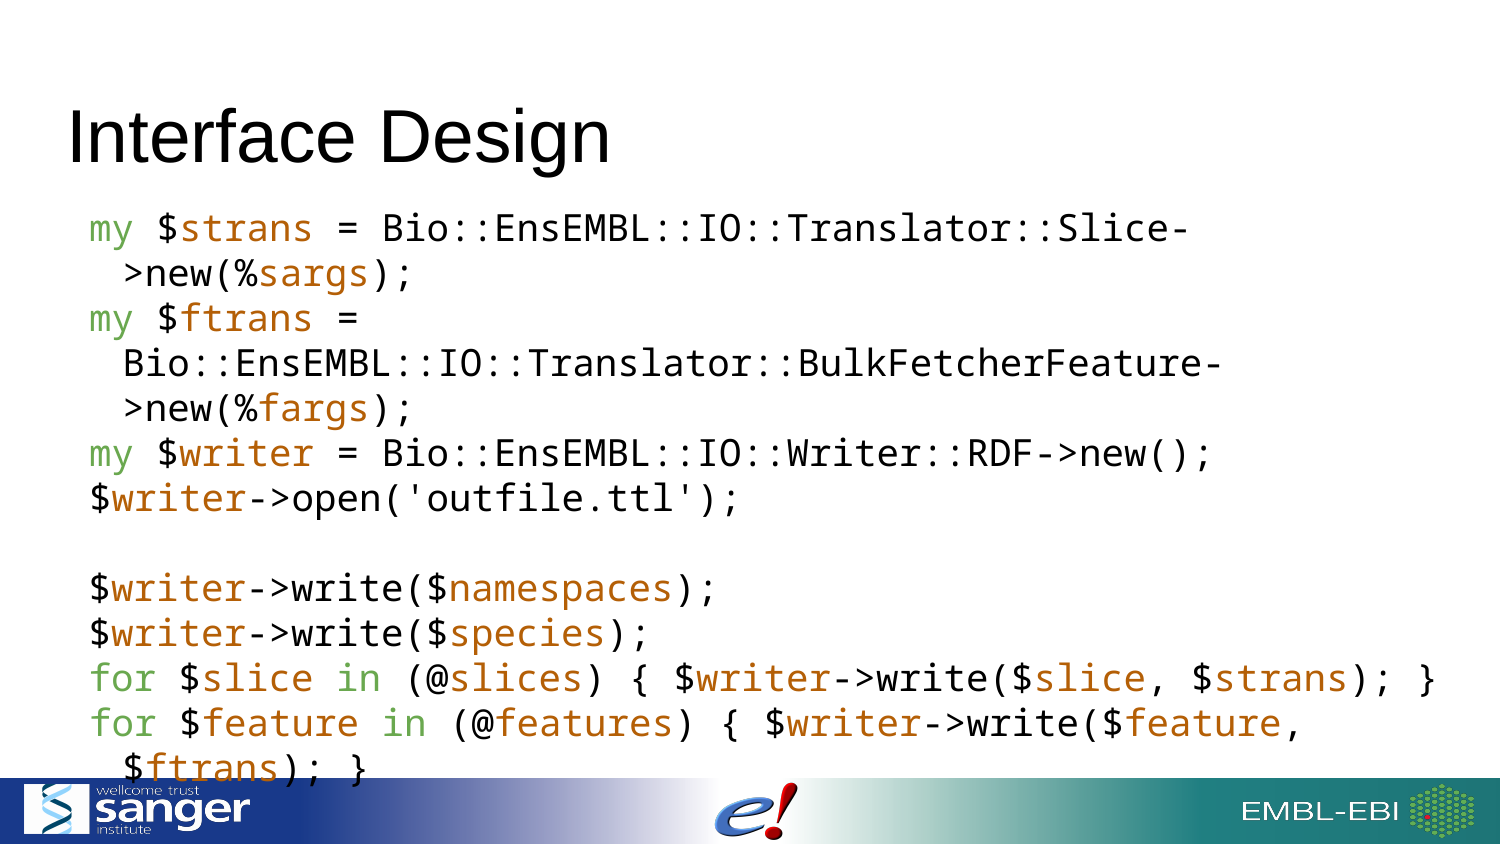

# Interface Design
my $strans = Bio::EnsEMBL::IO::Translator::Slice->new(%sargs);
my $ftrans = Bio::EnsEMBL::IO::Translator::BulkFetcherFeature->new(%fargs);
my $writer = Bio::EnsEMBL::IO::Writer::RDF->new();
$writer->open('outfile.ttl');
 $writer->write($namespaces);
 $writer->write($species);
 for $slice in (@slices) { $writer->write($slice, $strans); }
for $feature in (@features) { $writer->write($feature, $ftrans); }